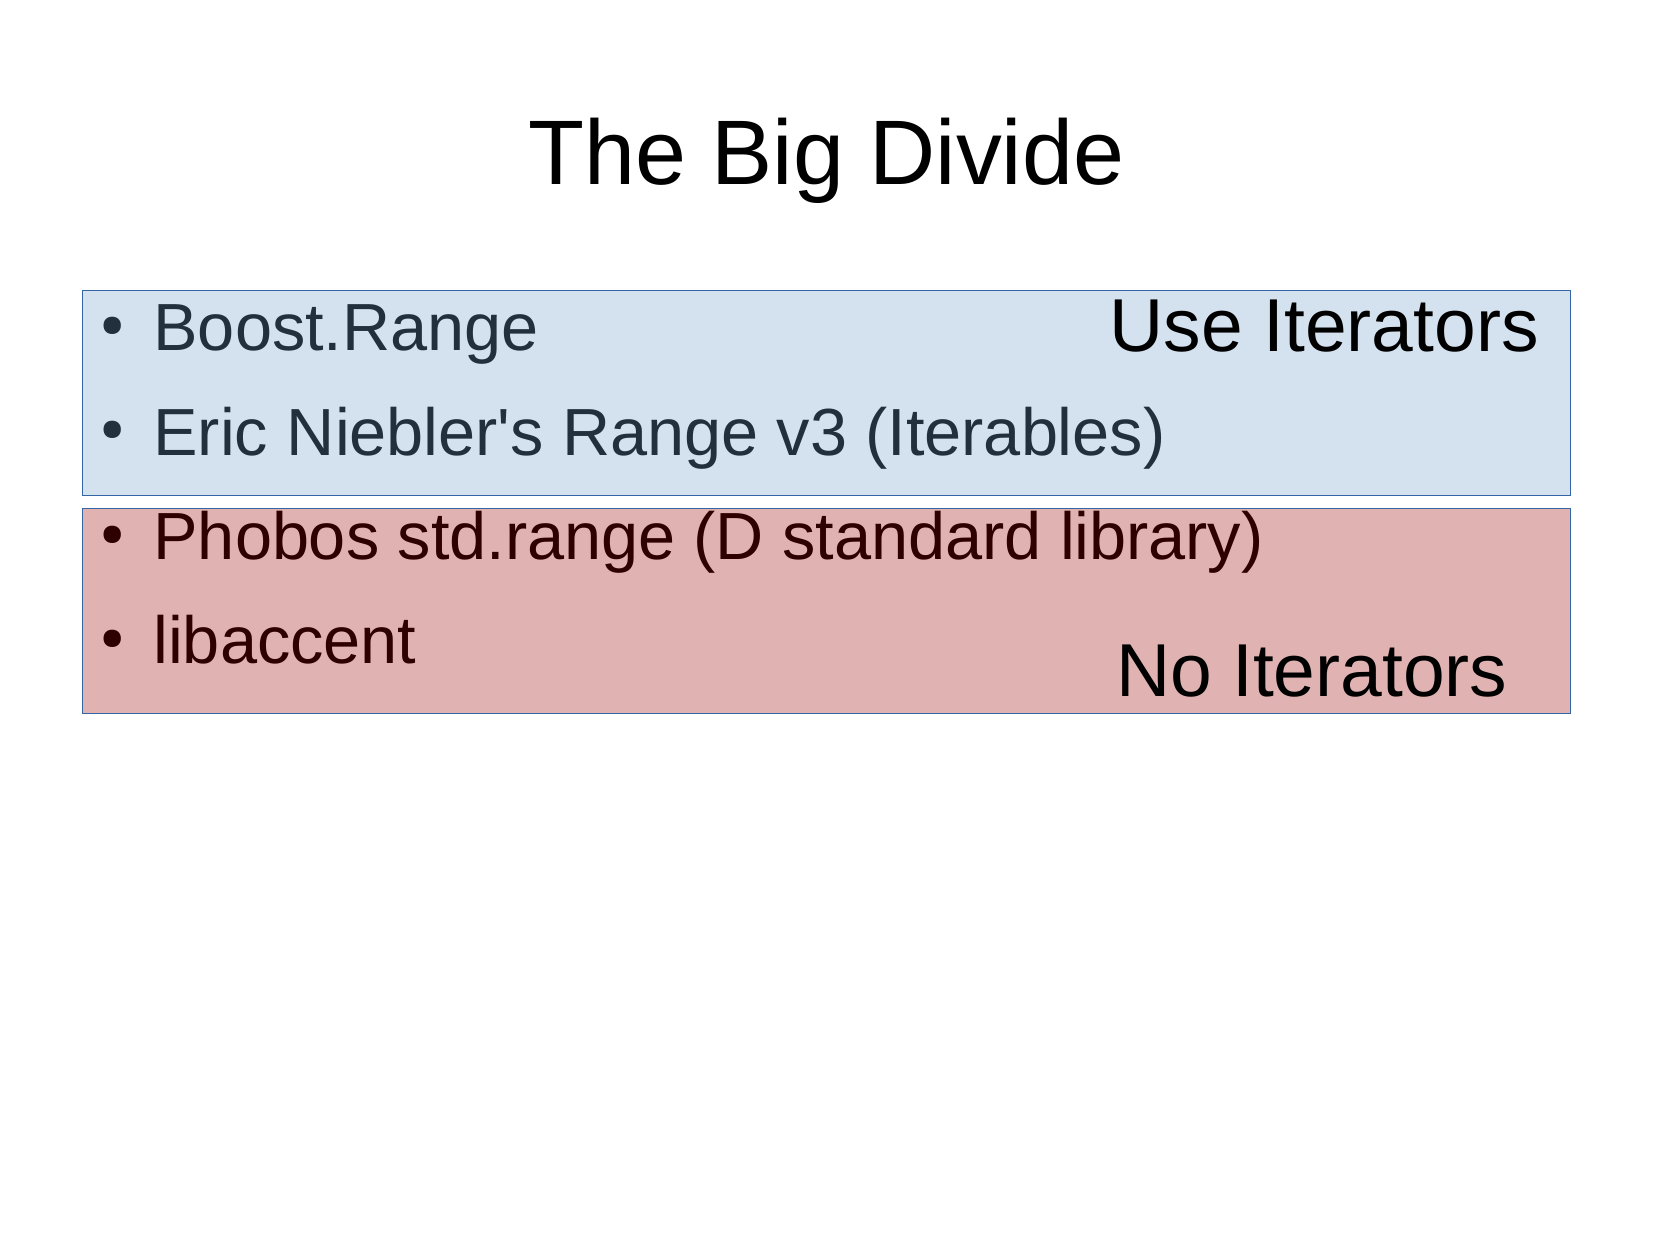

# The Big Divide
Use Iterators
Boost.Range
Eric Niebler's Range v3 (Iterables)
Phobos std.range (D standard library)
libaccent
No Iterators